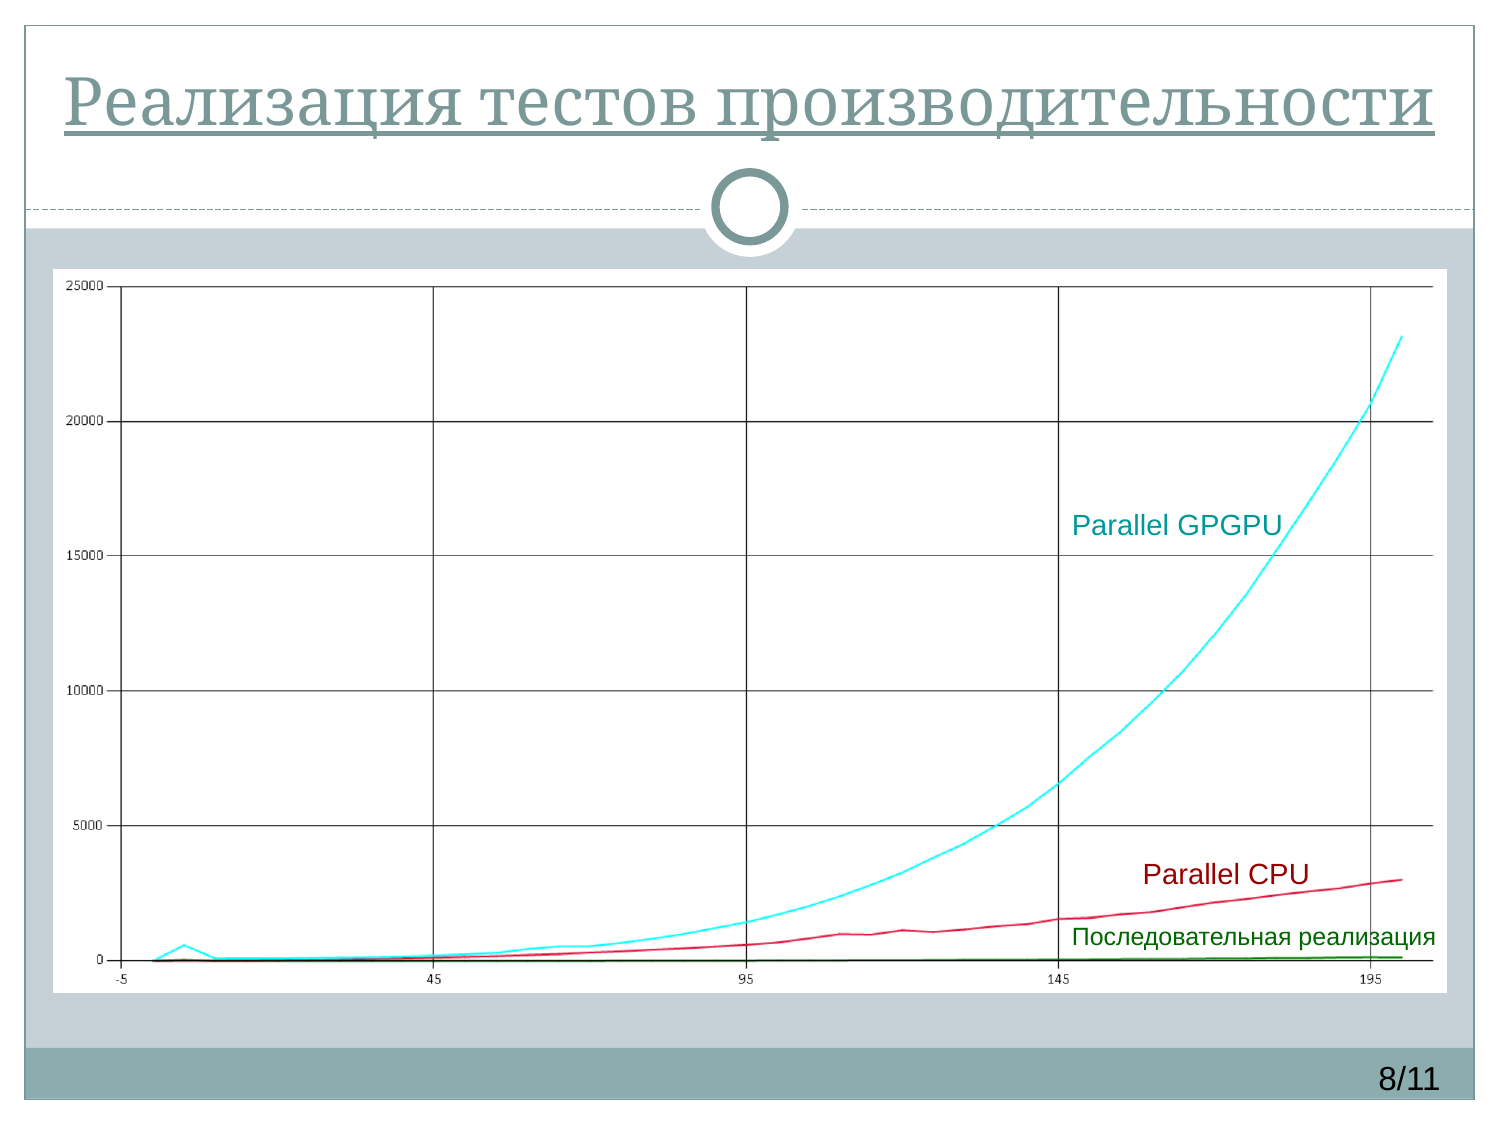

# Реализация тестов производительности
Parallel GPGPU
Parallel CPU
Последовательная реализация